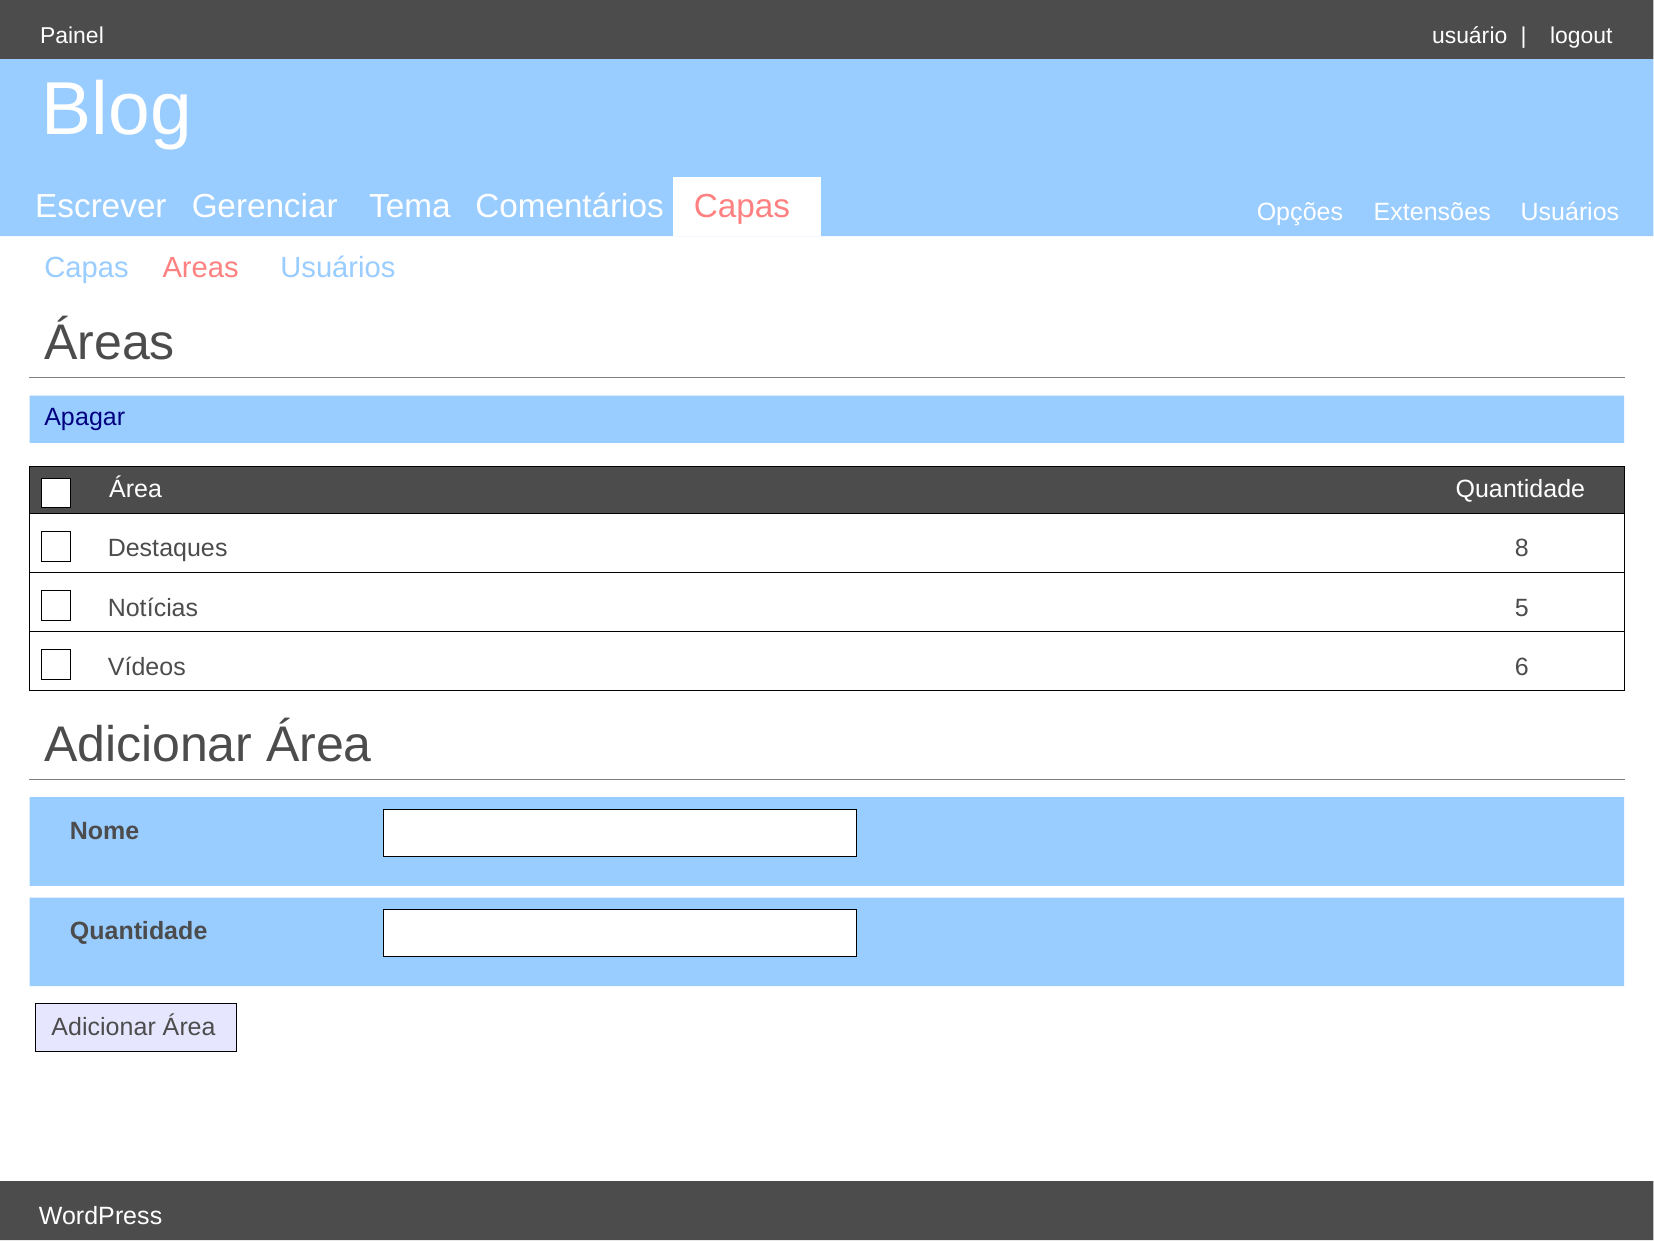

Painel
usuário
|
logout
Blog
Escrever
Gerenciar
Tema
Comentários
Capas
Opções
Extensões
Usuários
Capas
Areas
Usuários
Áreas
Apagar
Área
Quantidade
Destaques
8
Notícias
5
Vídeos
6
Adicionar Área
Nome
Quantidade
Adicionar Área
WordPress